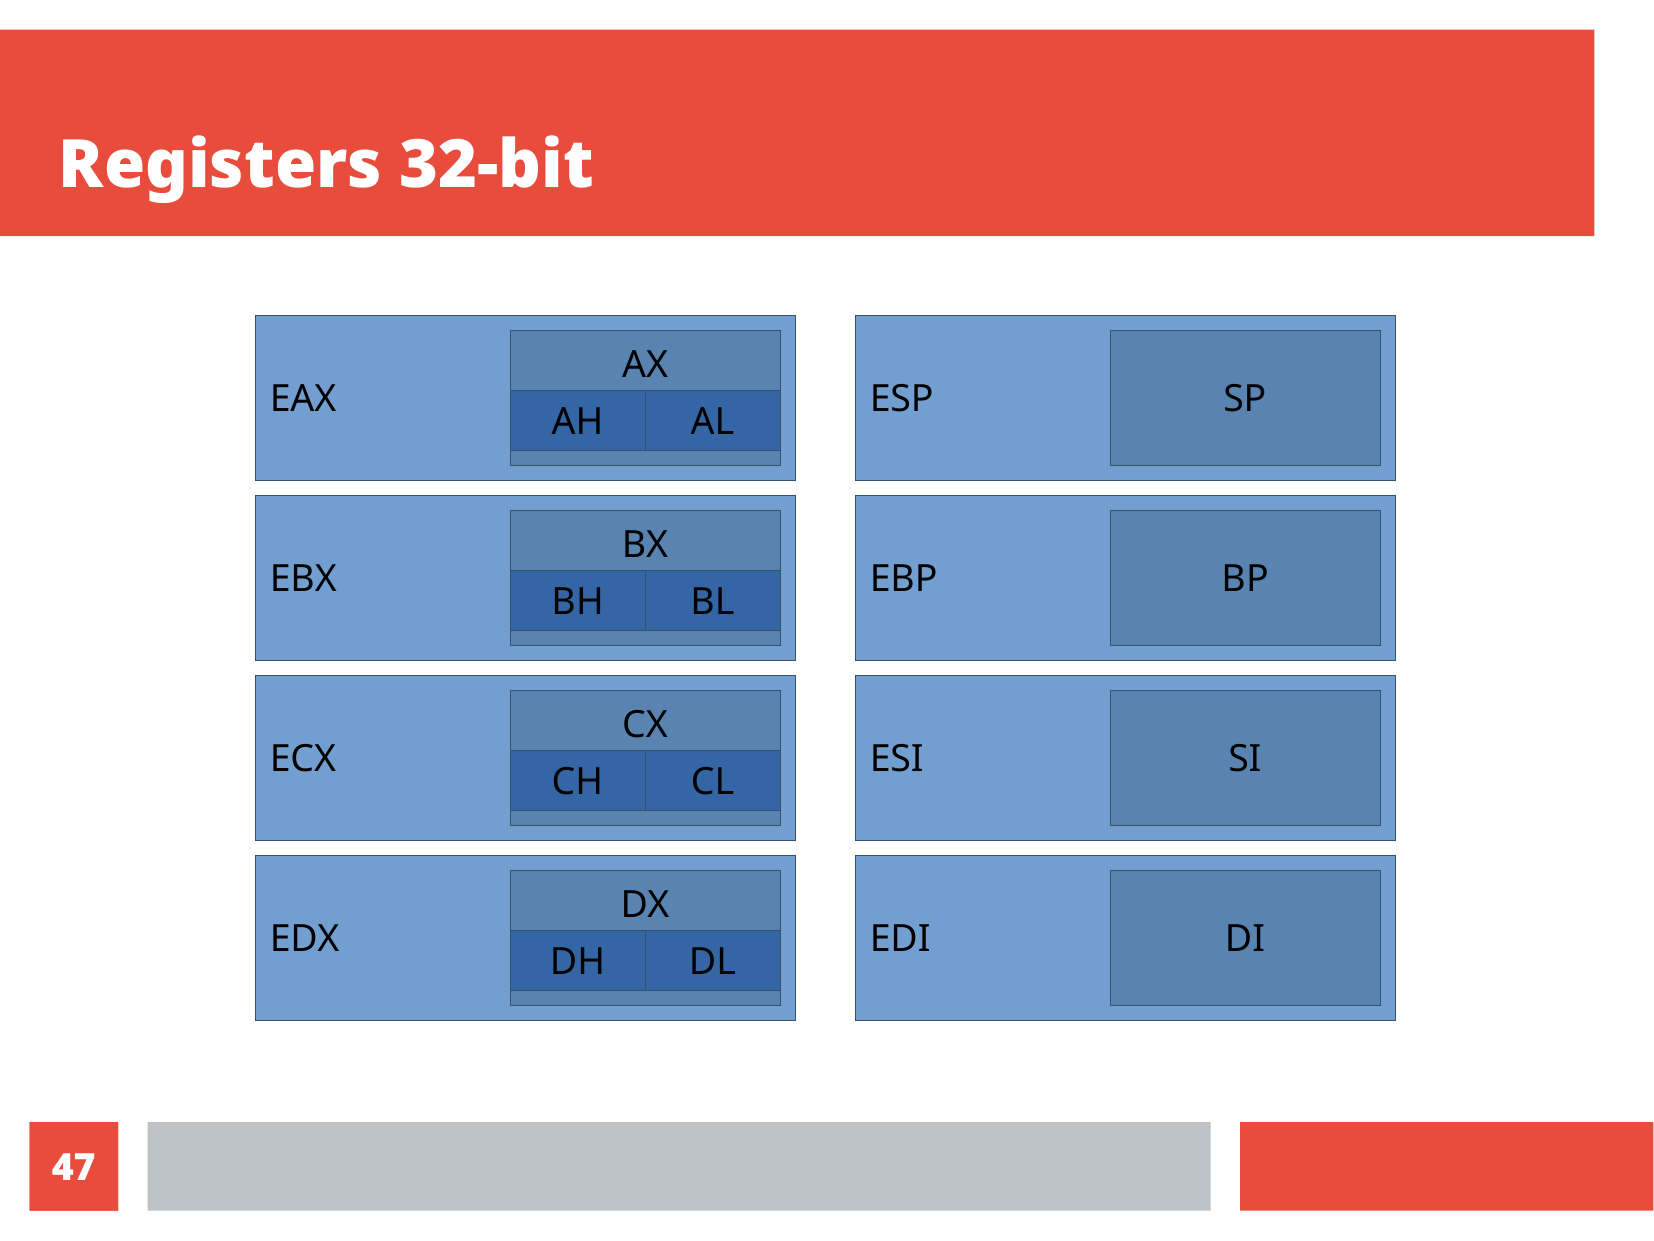

# Registers 32-bit
EAX
ESP
AX
SP
AH
AL
EBX
EBP
BX
BP
BH
BL
ECX
ESI
CX
SI
CH
CL
EDX
EDI
DX
DI
DH
DL
47